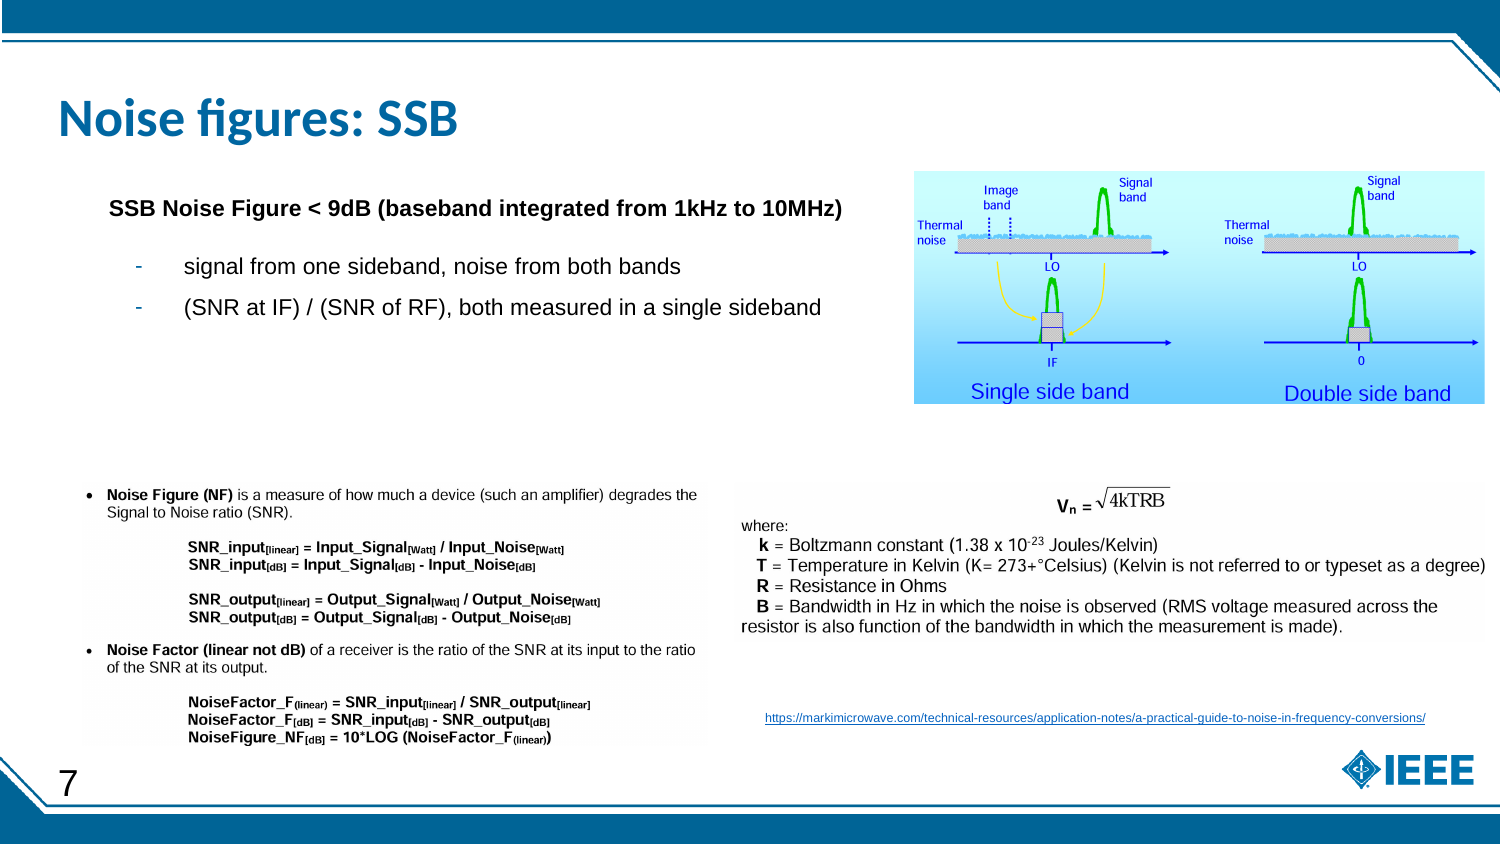

# Noise figures: SSB
SSB Noise Figure < 9dB (baseband integrated from 1kHz to 10MHz)
signal from one sideband, noise from both bands
(SNR at IF) / (SNR of RF), both measured in a single sideband
https://markimicrowave.com/technical-resources/application-notes/a-practical-guide-to-noise-in-frequency-conversions/